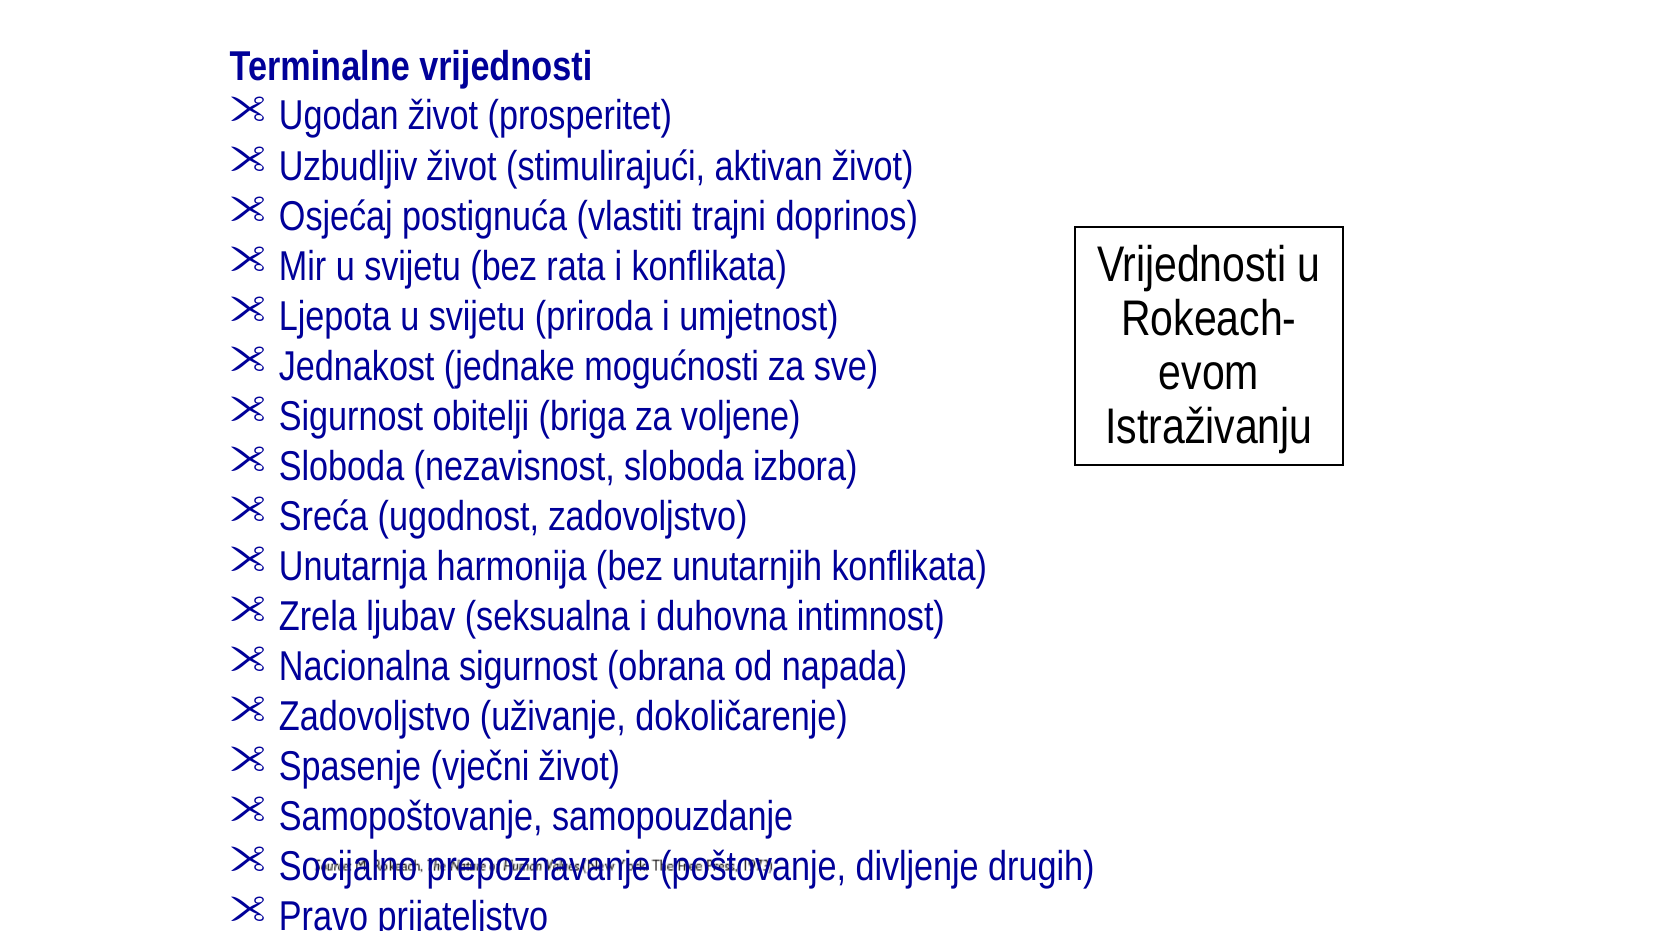

Terminalne vrijednosti
 Ugodan život (prosperitet)
 Uzbudljiv život (stimulirajući, aktivan život)
 Osjećaj postignuća (vlastiti trajni doprinos)
 Mir u svijetu (bez rata i konflikata)
 Ljepota u svijetu (priroda i umjetnost)
 Jednakost (jednake mogućnosti za sve)
 Sigurnost obitelji (briga za voljene)
 Sloboda (nezavisnost, sloboda izbora)
 Sreća (ugodnost, zadovoljstvo)
 Unutarnja harmonija (bez unutarnjih konflikata)
 Zrela ljubav (seksualna i duhovna intimnost)
 Nacionalna sigurnost (obrana od napada)
 Zadovoljstvo (uživanje, dokoličarenje)
 Spasenje (vječni život)
 Samopoštovanje, samopouzdanje
 Socijalno prepoznavanje (poštovanje, divljenje drugih)
 Pravo prijateljstvo
 Mudrost (sposobnost razumijevanja života)
# Vrijednosti u Rokeach-evom Istraživanju